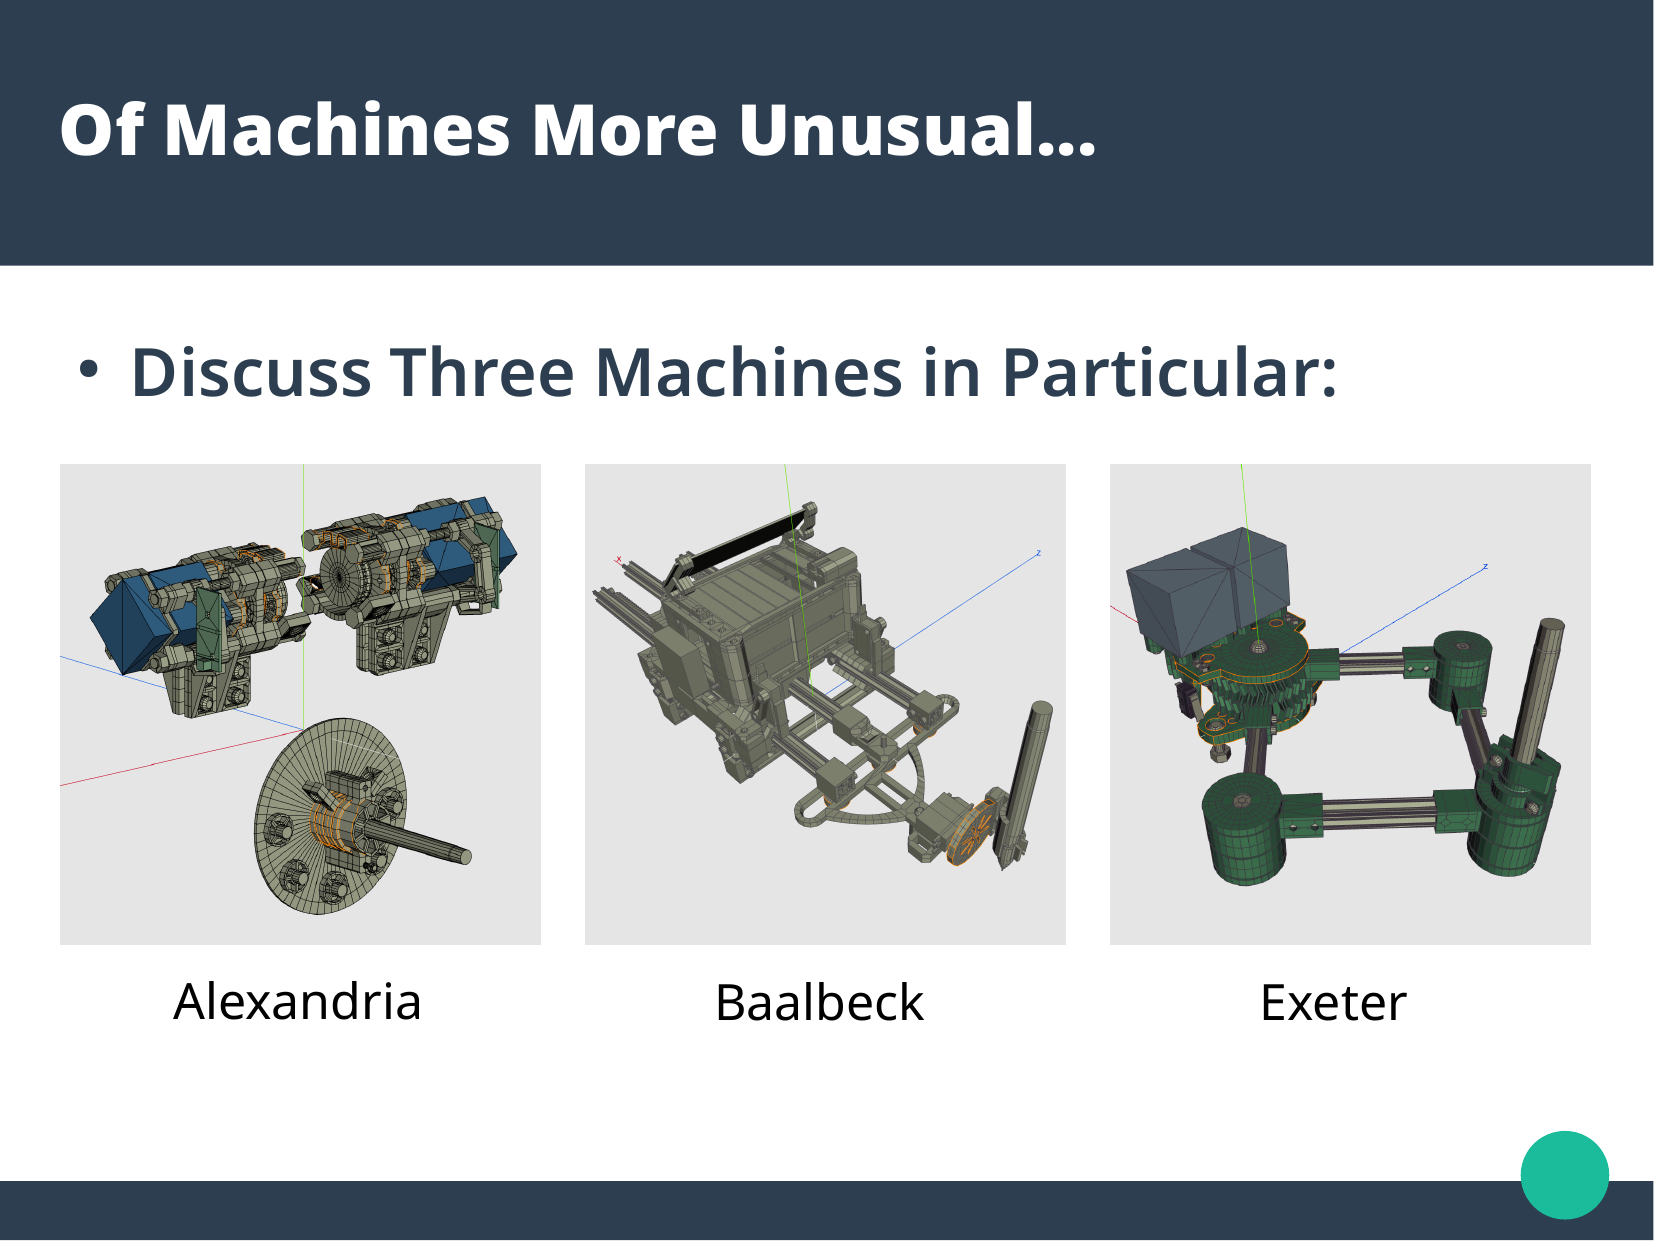

# Of Machines More Unusual...
Discuss Three Machines in Particular:
Alexandria
Baalbeck
Exeter